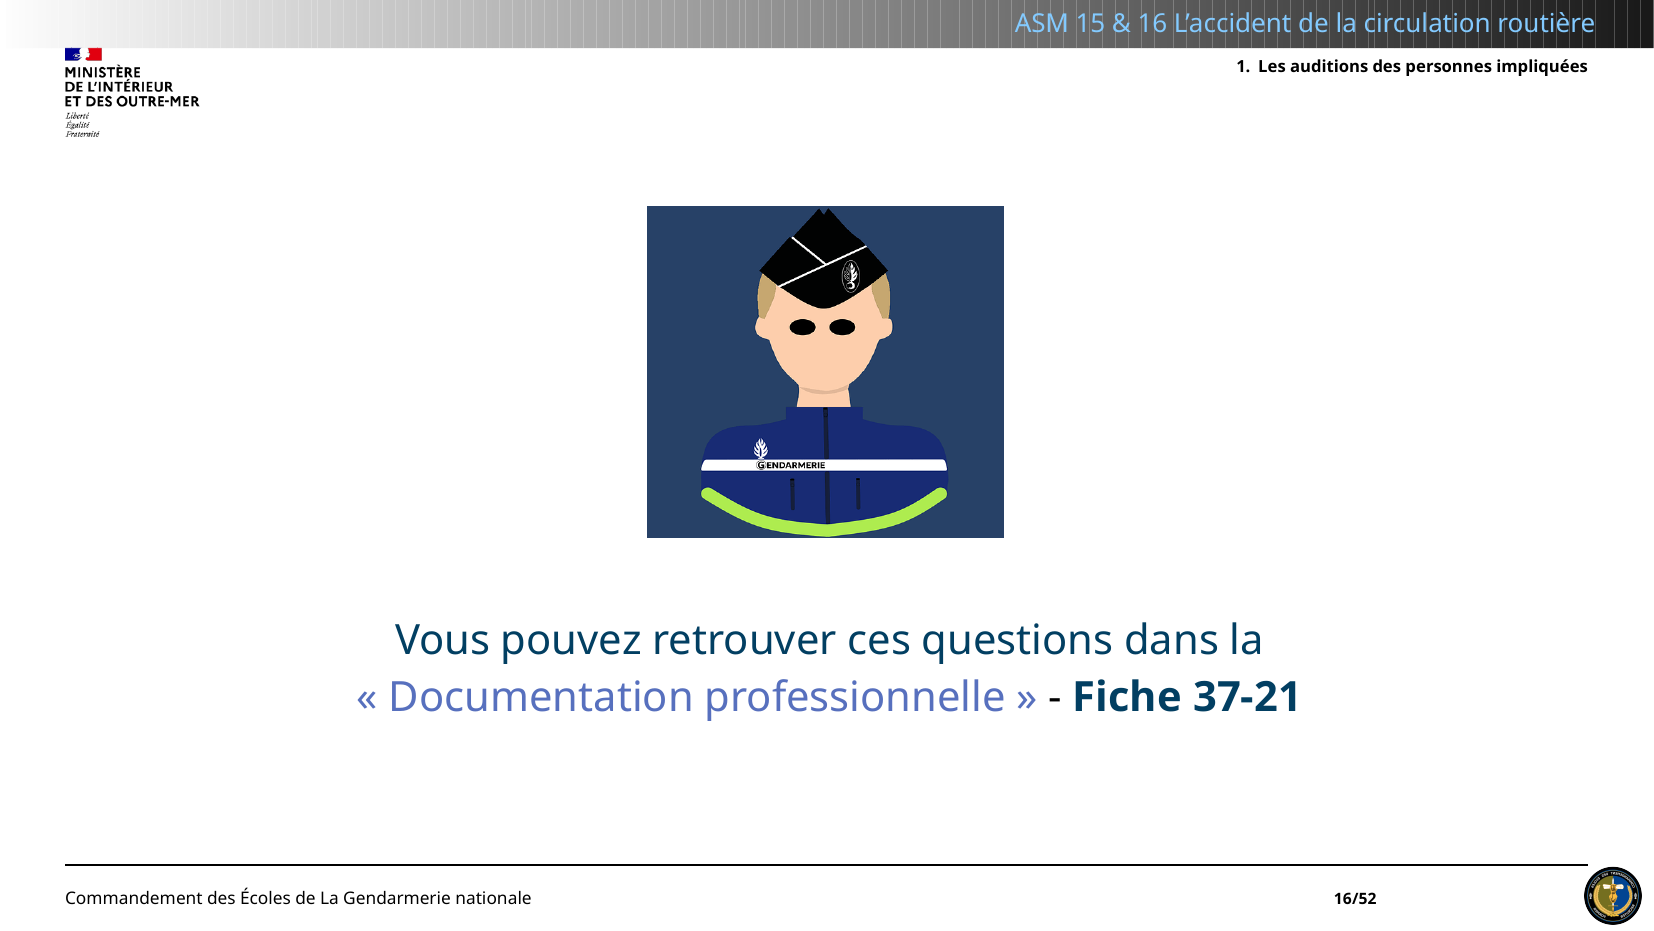

# LES AUDITIONS DES PERSONNES IMPLIQUÉES
Vous pouvez retrouver ces questions dans la « Documentation professionnelle » - Fiche 37-21